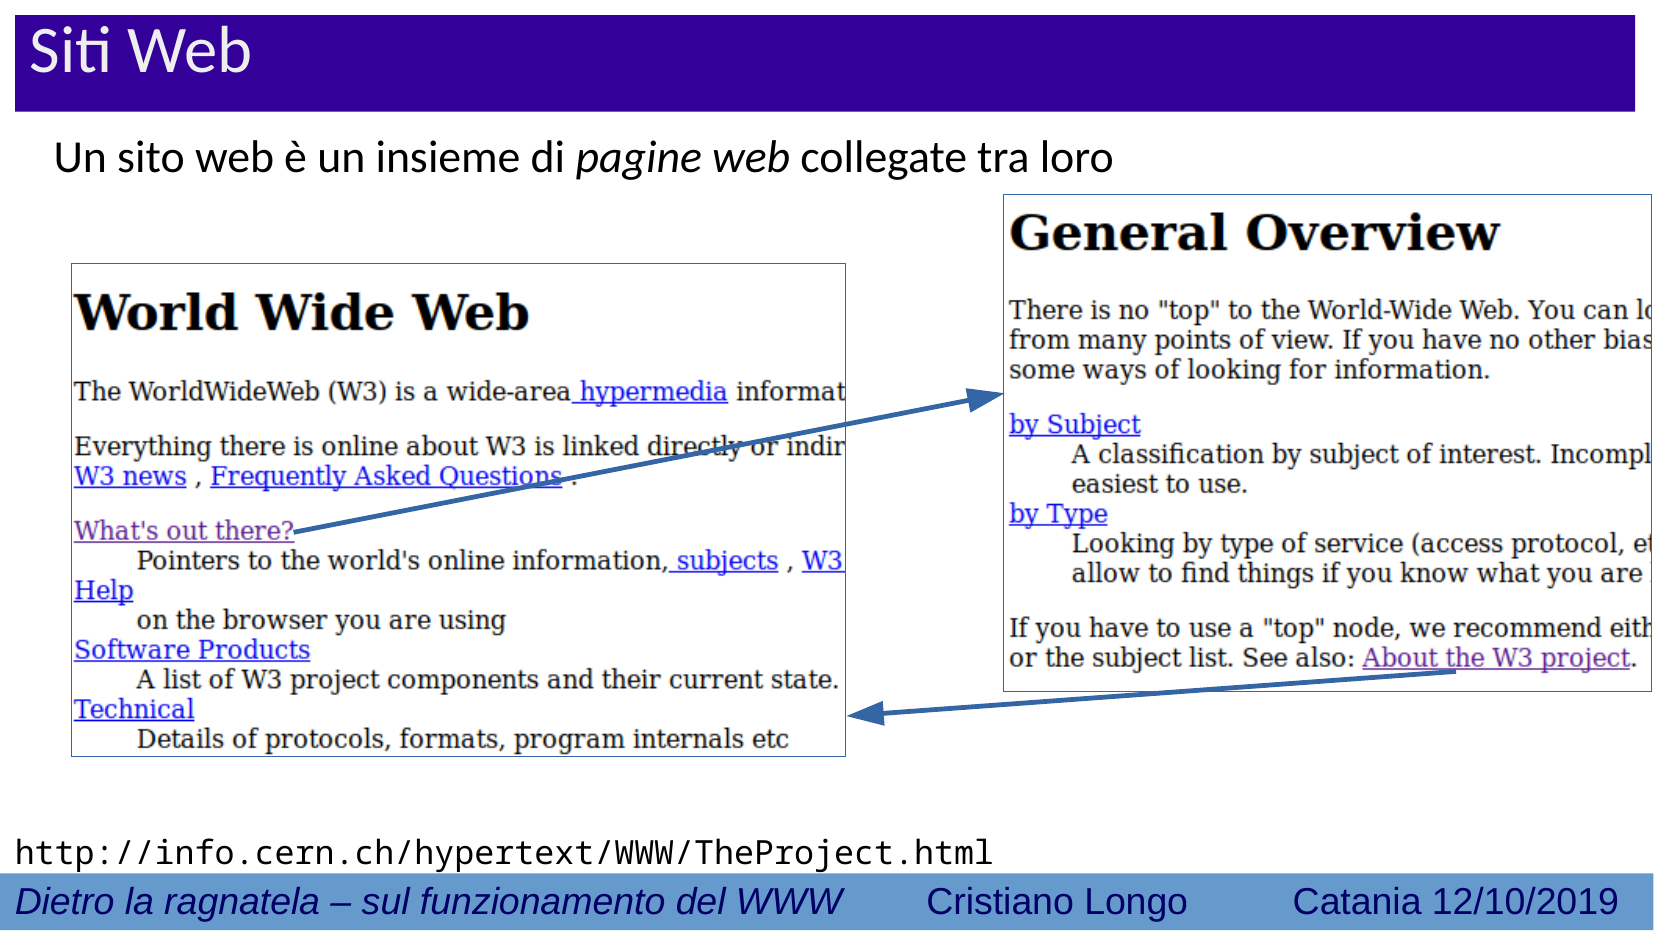

Siti Web
Un sito web è un insieme di pagine web collegate tra loro
http://info.cern.ch/hypertext/WWW/TheProject.html
Dietro la ragnatela – sul funzionamento del WWW Cristiano Longo Catania 12/10/2019